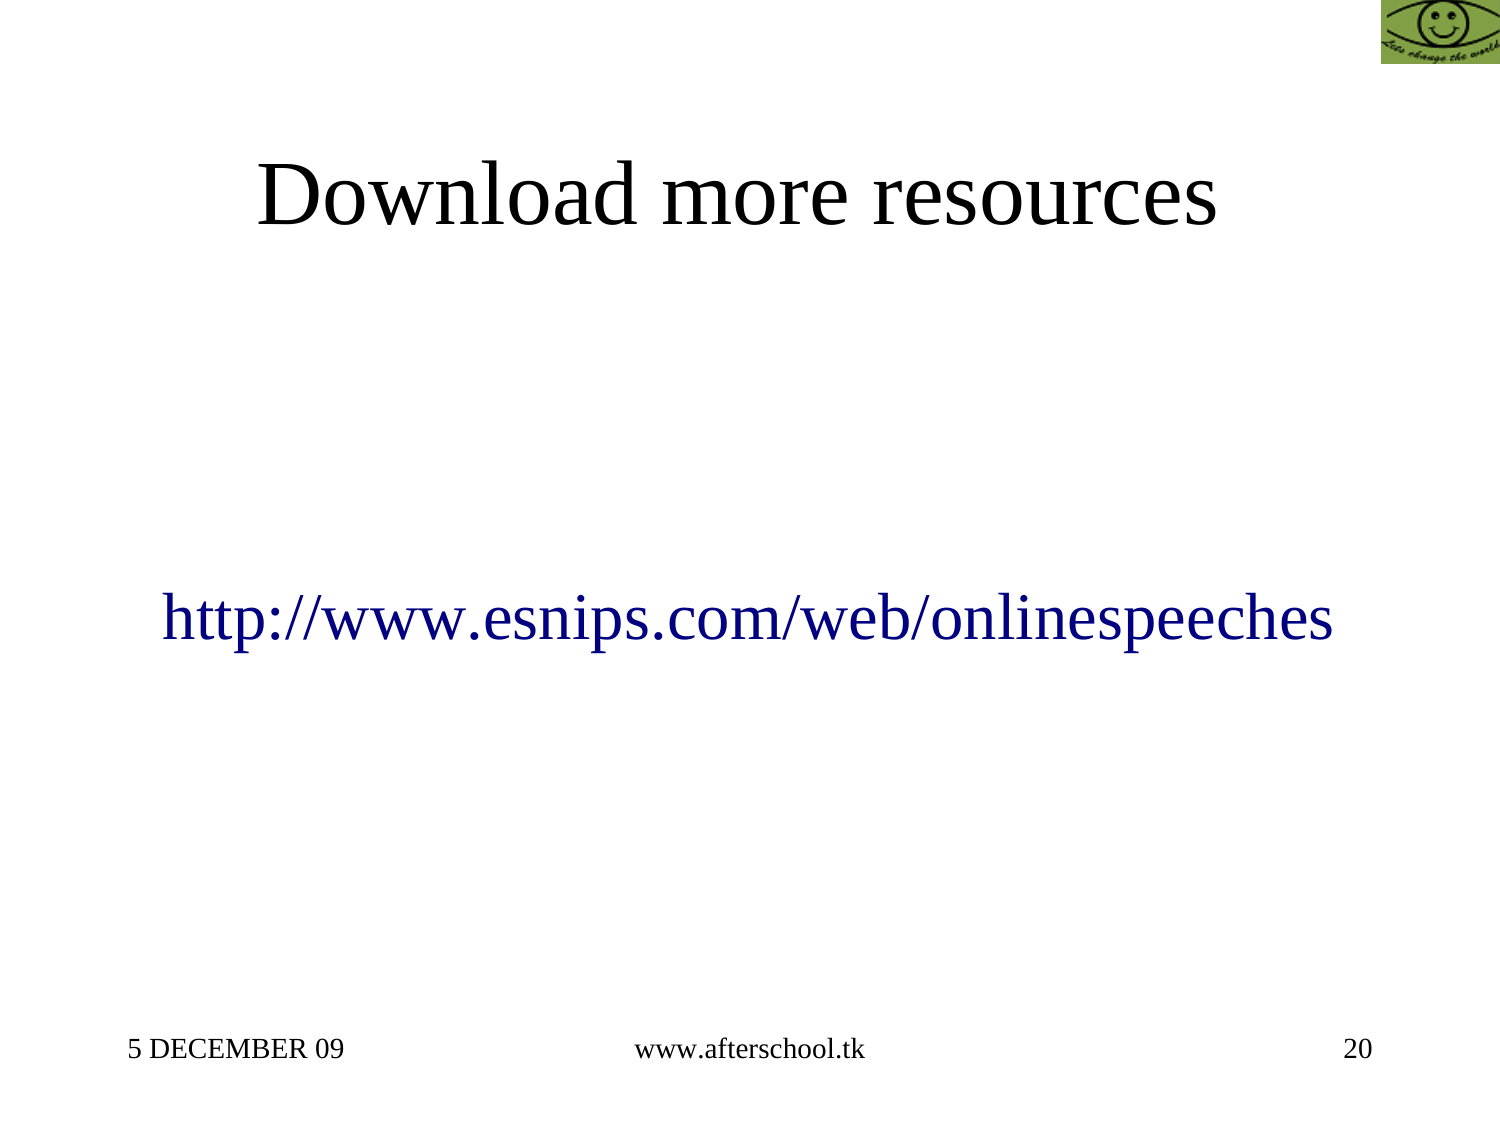

# Download more resources
http://www.esnips.com/web/onlinespeeches
MFI Seminar Jain PG College
AFTERSCHOOOL centre for social entrepreneurship
20